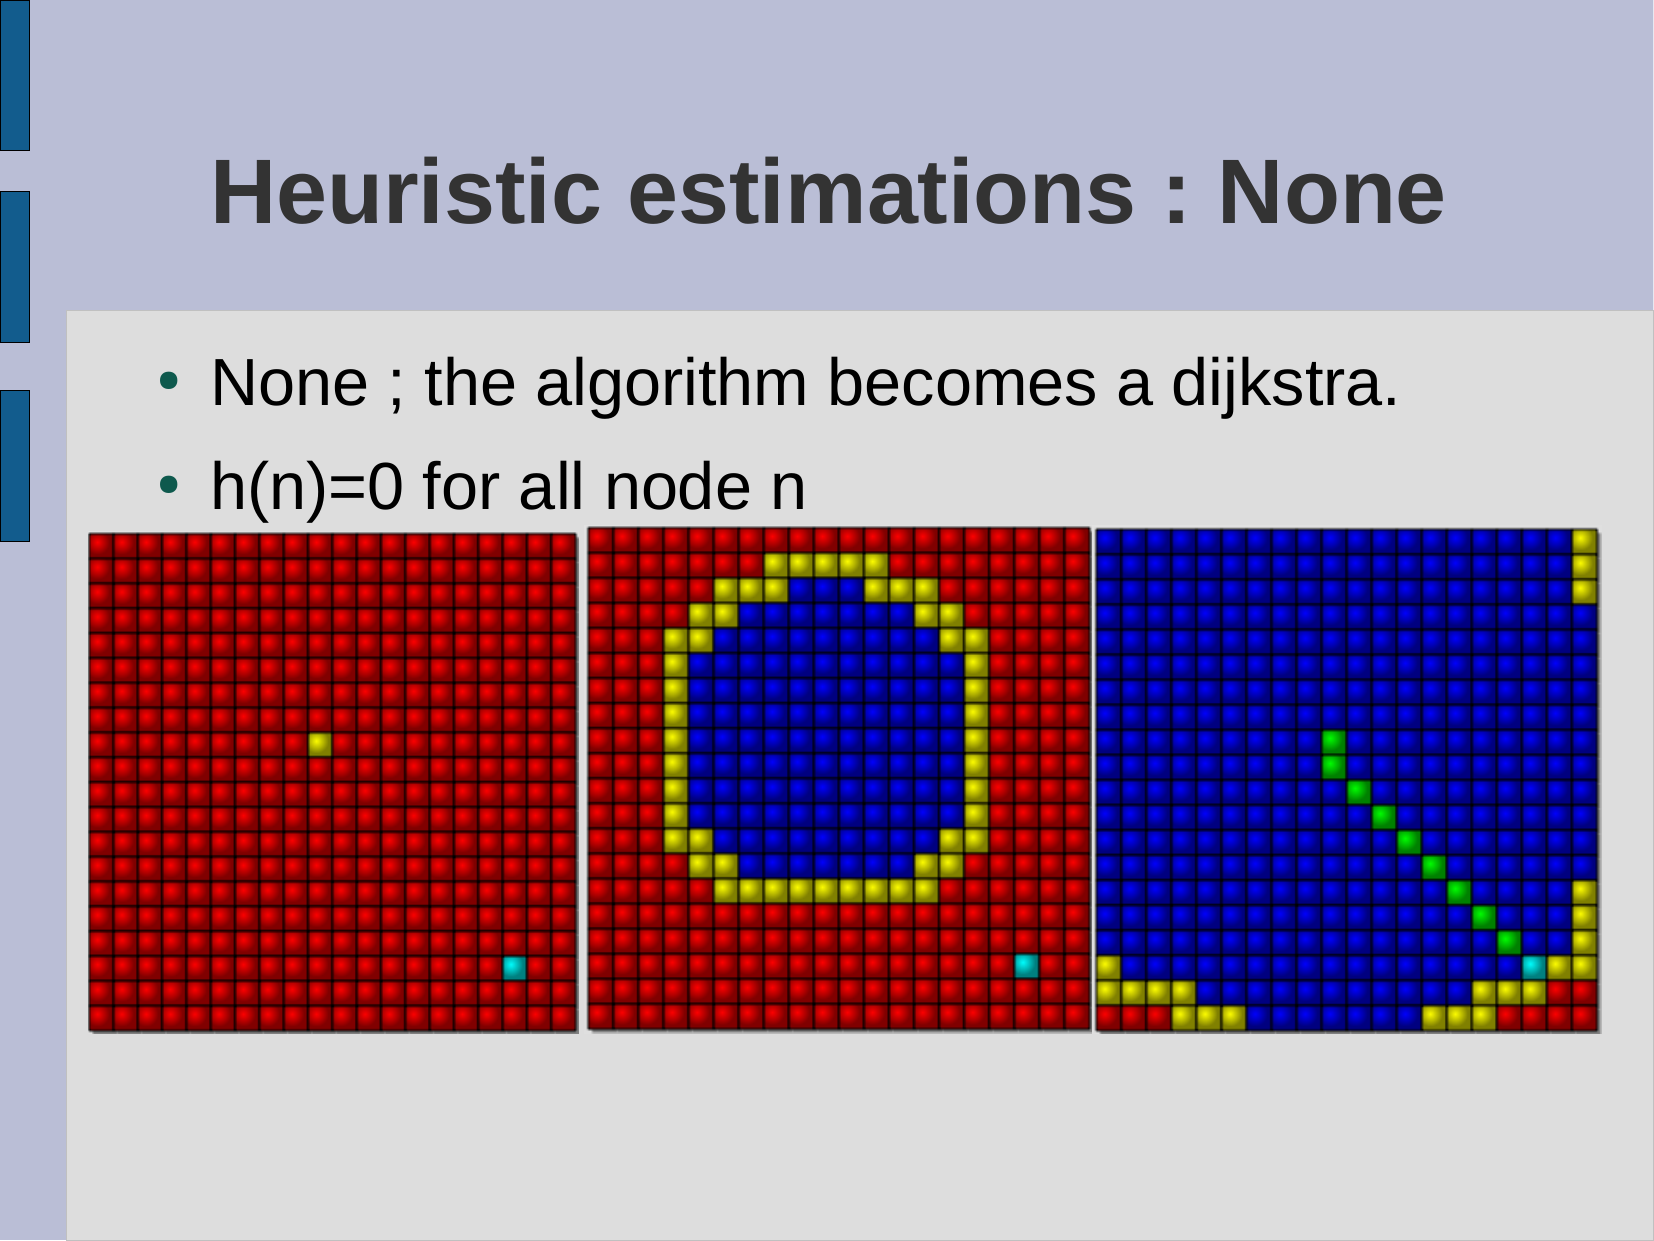

# Heuristic estimations : None
None ; the algorithm becomes a dijkstra.
h(n)=0 for all node n